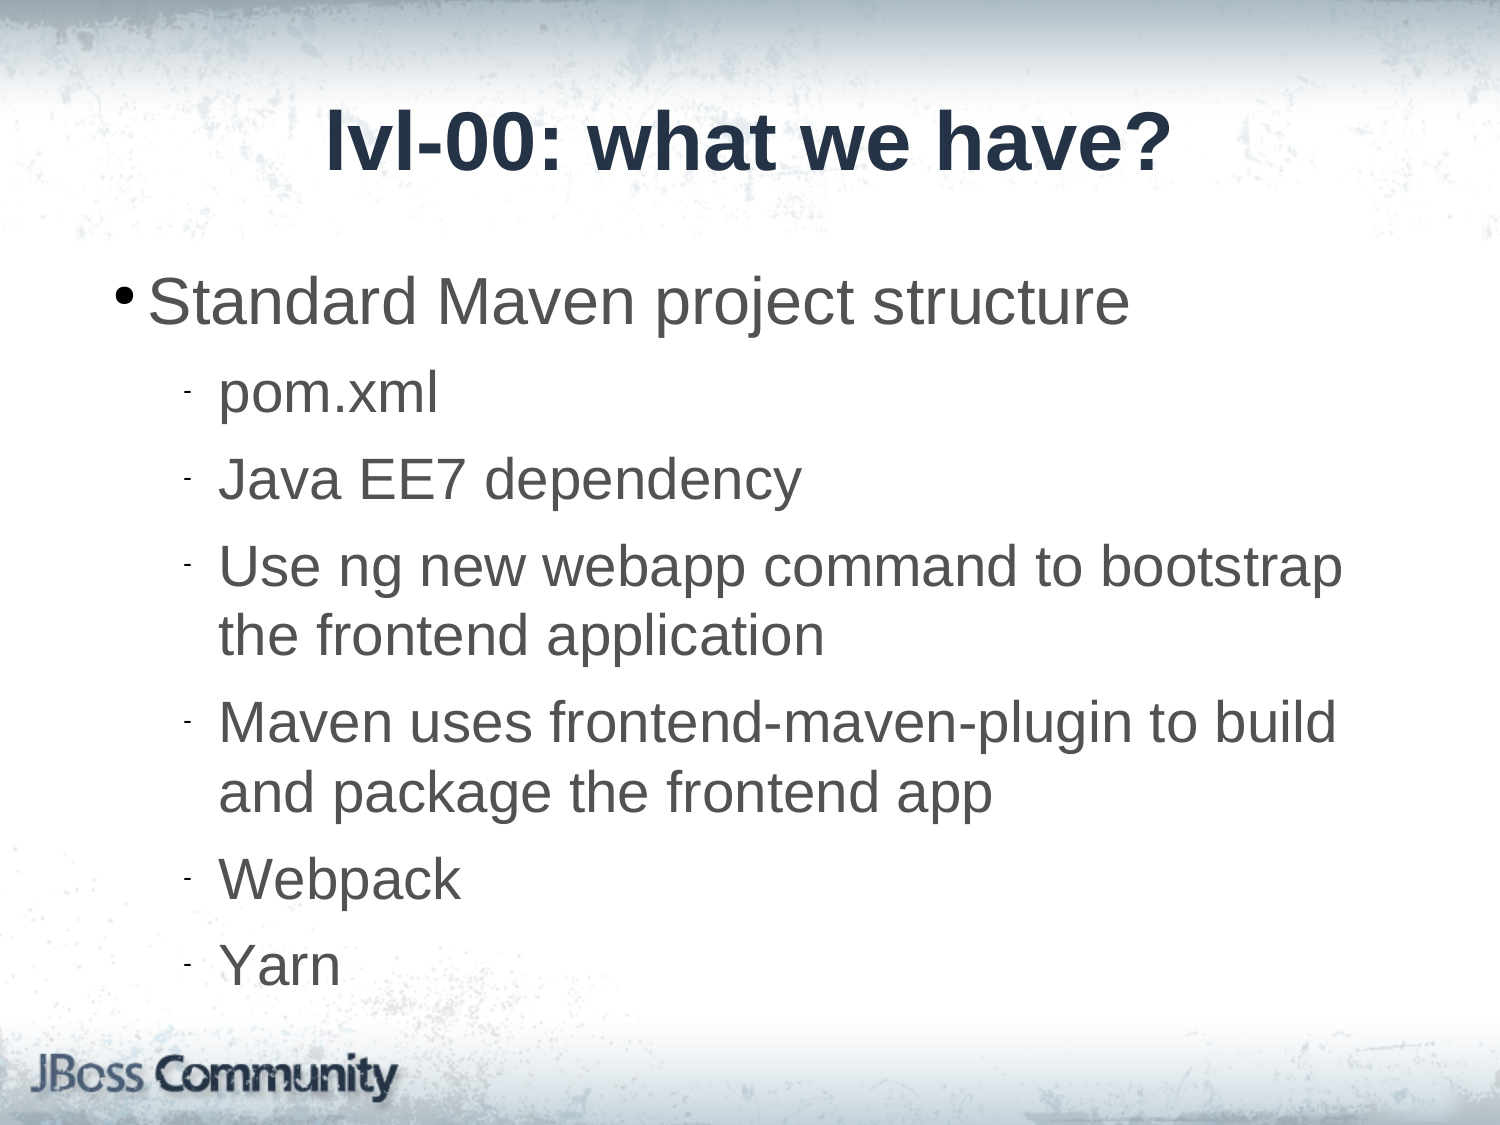

# lvl-00: what we have?
Standard Maven project structure
pom.xml
Java EE7 dependency
Use ng new webapp command to bootstrap the frontend application
Maven uses frontend-maven-plugin to build and package the frontend app
Webpack
Yarn